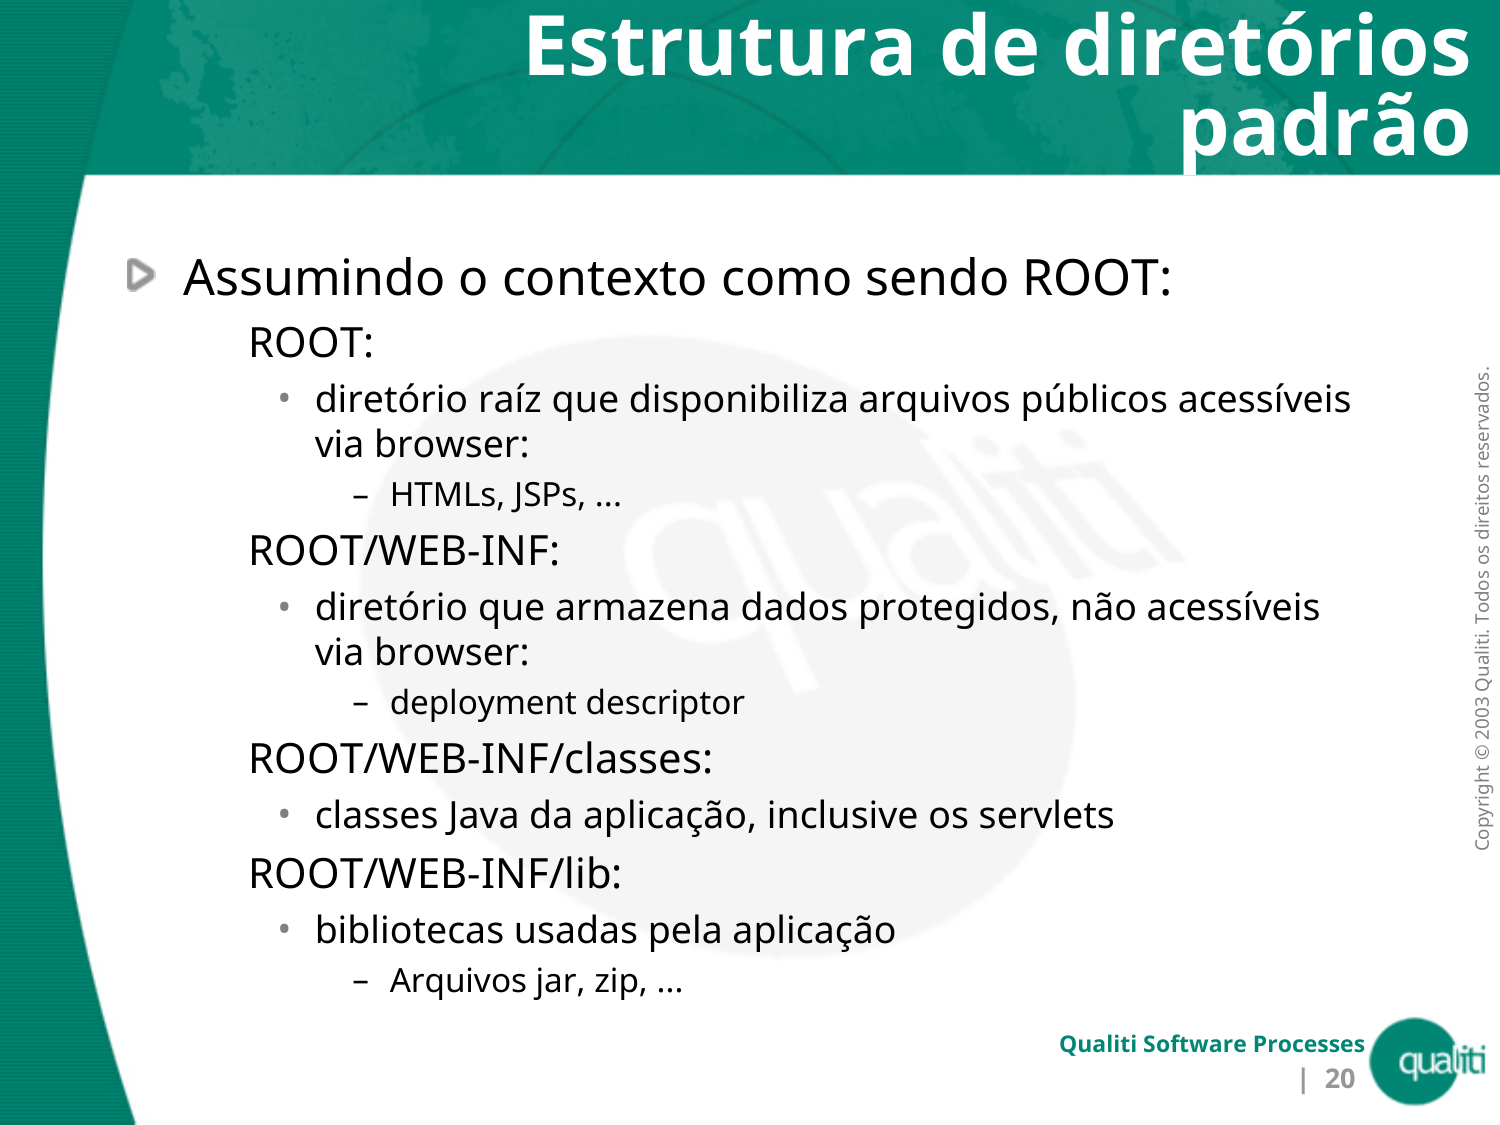

# Estrutura de diretórios padrão
Assumindo o contexto como sendo ROOT:
ROOT:
diretório raíz que disponibiliza arquivos públicos acessíveis via browser:
HTMLs, JSPs, ...
ROOT/WEB-INF:
diretório que armazena dados protegidos, não acessíveis via browser:
deployment descriptor
ROOT/WEB-INF/classes:
classes Java da aplicação, inclusive os servlets
ROOT/WEB-INF/lib:
bibliotecas usadas pela aplicação
Arquivos jar, zip, ...